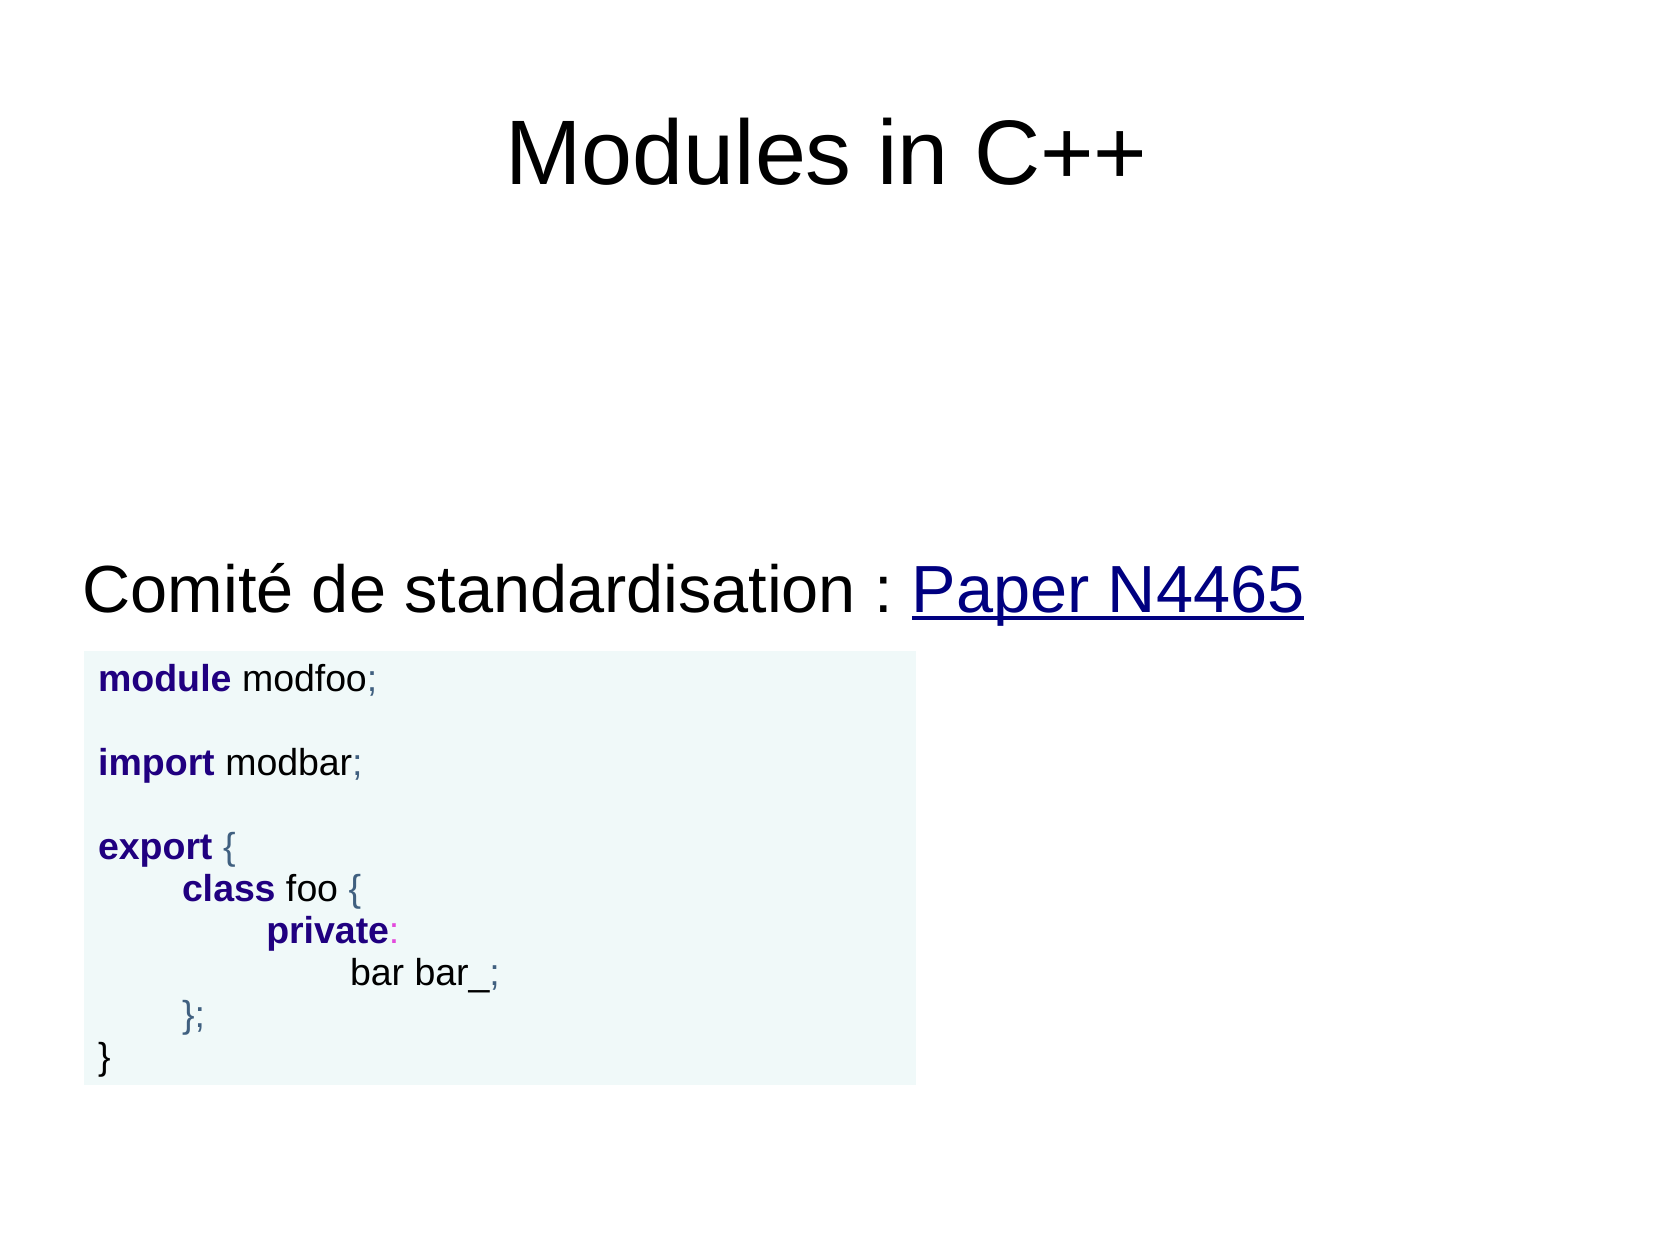

# Modules in C++
Comité de standardisation : Paper N4465
| module modfoo; import modbar; export { class foo { private: bar bar\_; }; } |
| --- |